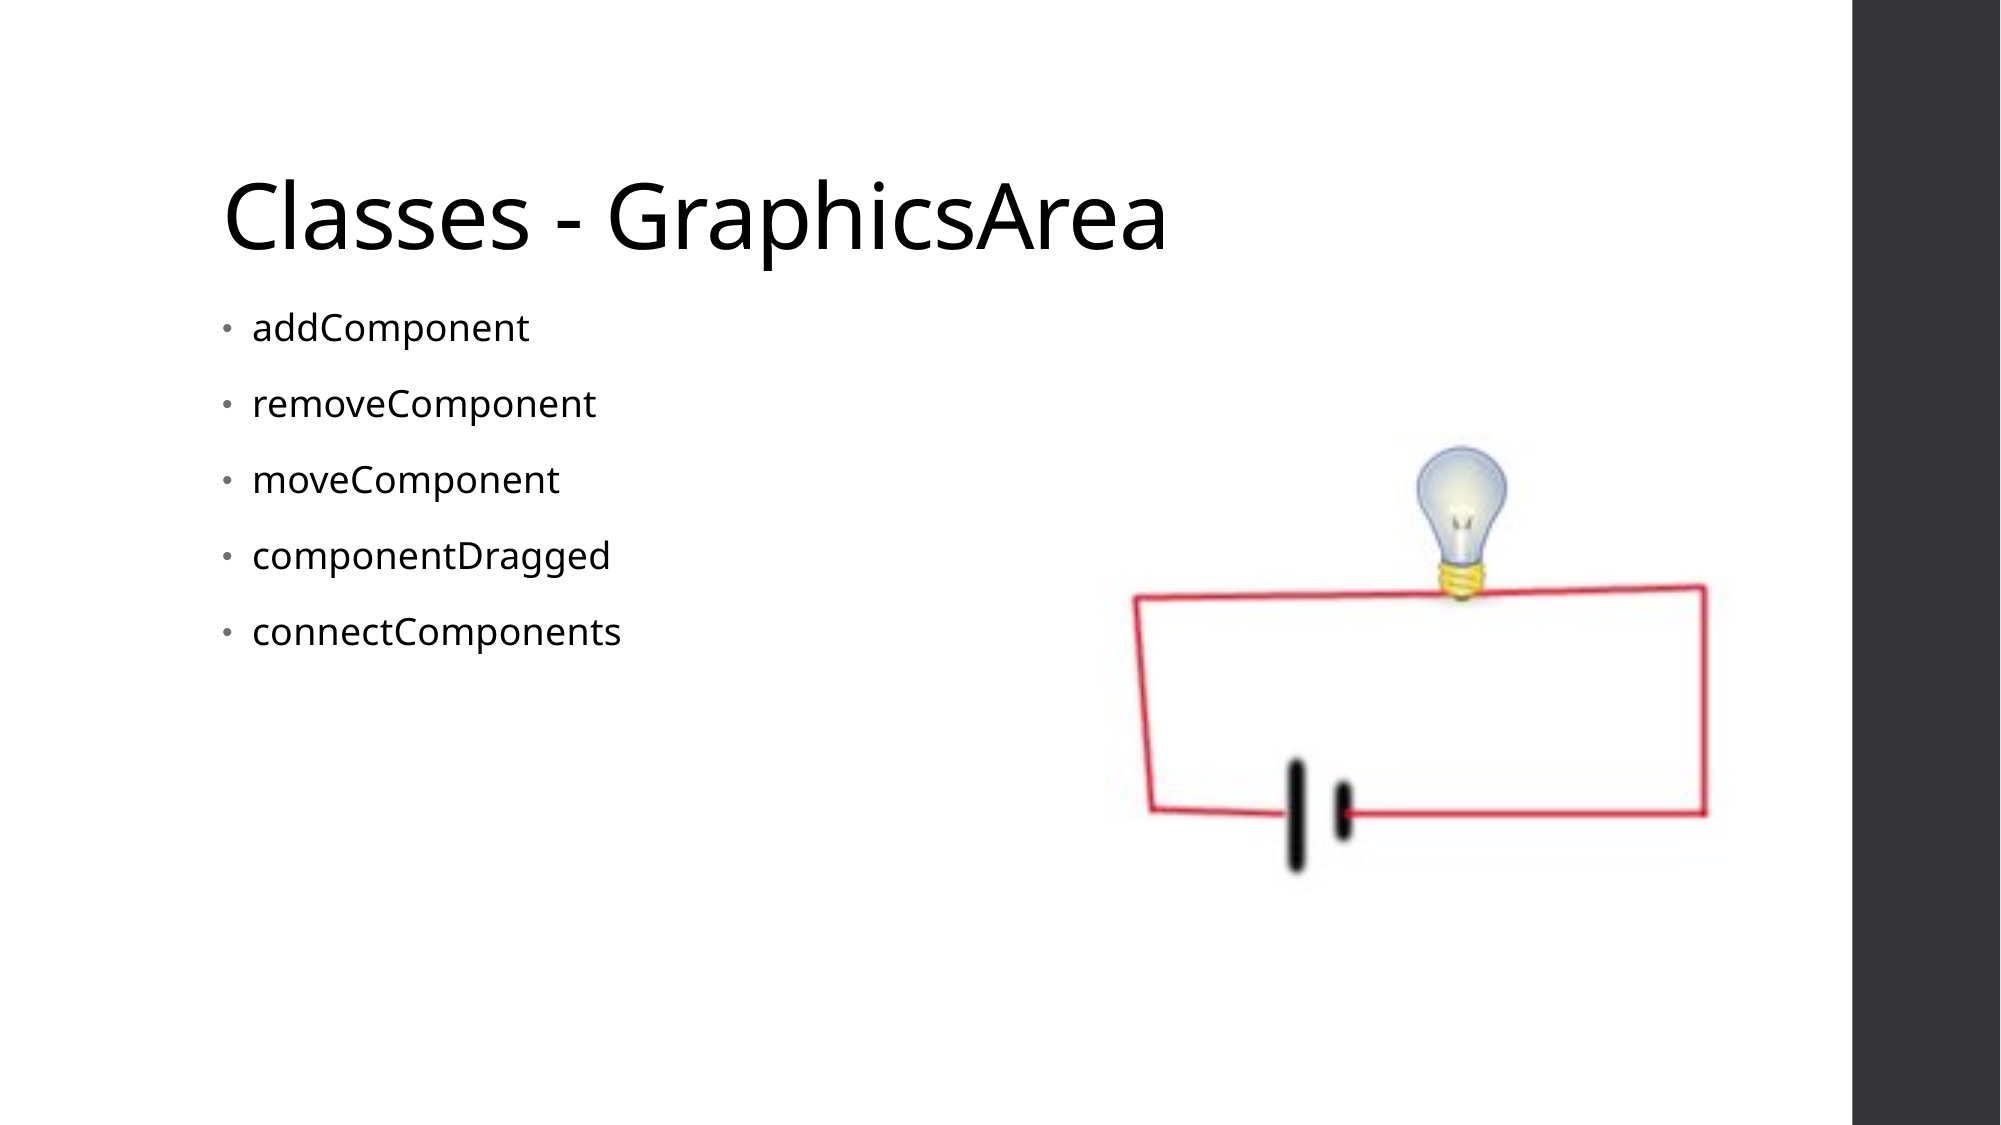

# Classes - GraphicsArea
addComponent
removeComponent
moveComponent
componentDragged
connectComponents